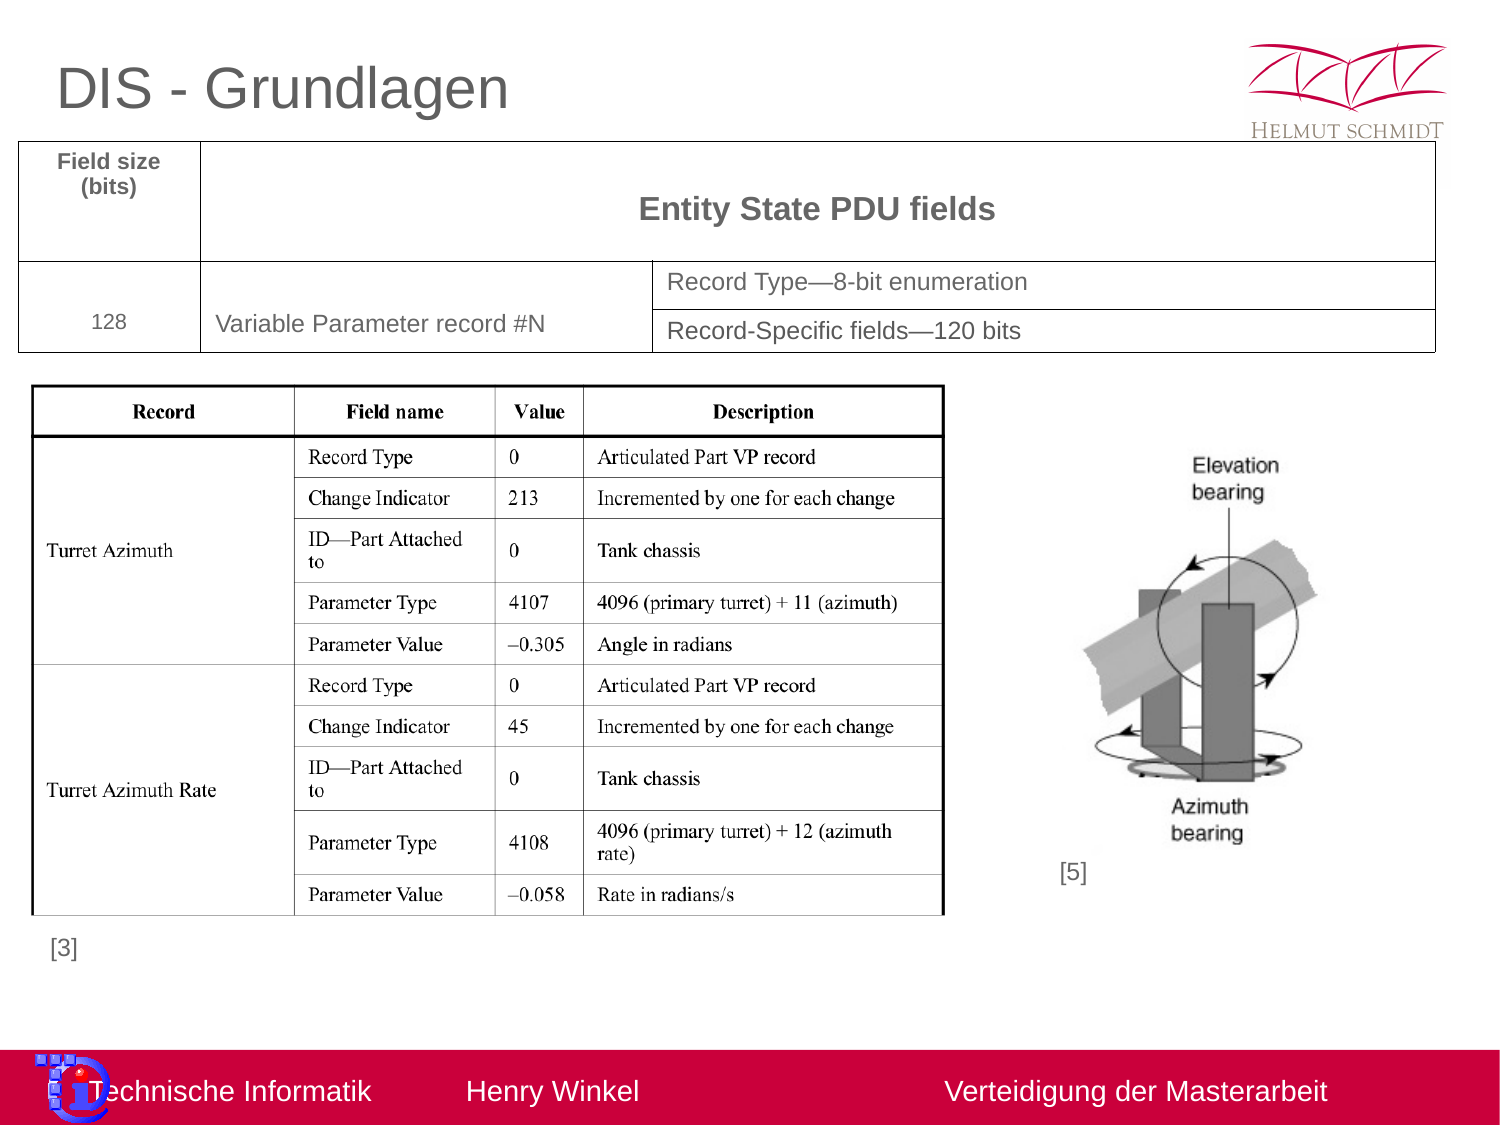

DIS - Grundlagen
| Field size (bits) | Entity State PDU fields | |
| --- | --- | --- |
| 128 | Variable Parameter record #N | Record Type—8-bit enumeration |
| | | Record-Specific fields—120 bits |
[5]
[3]